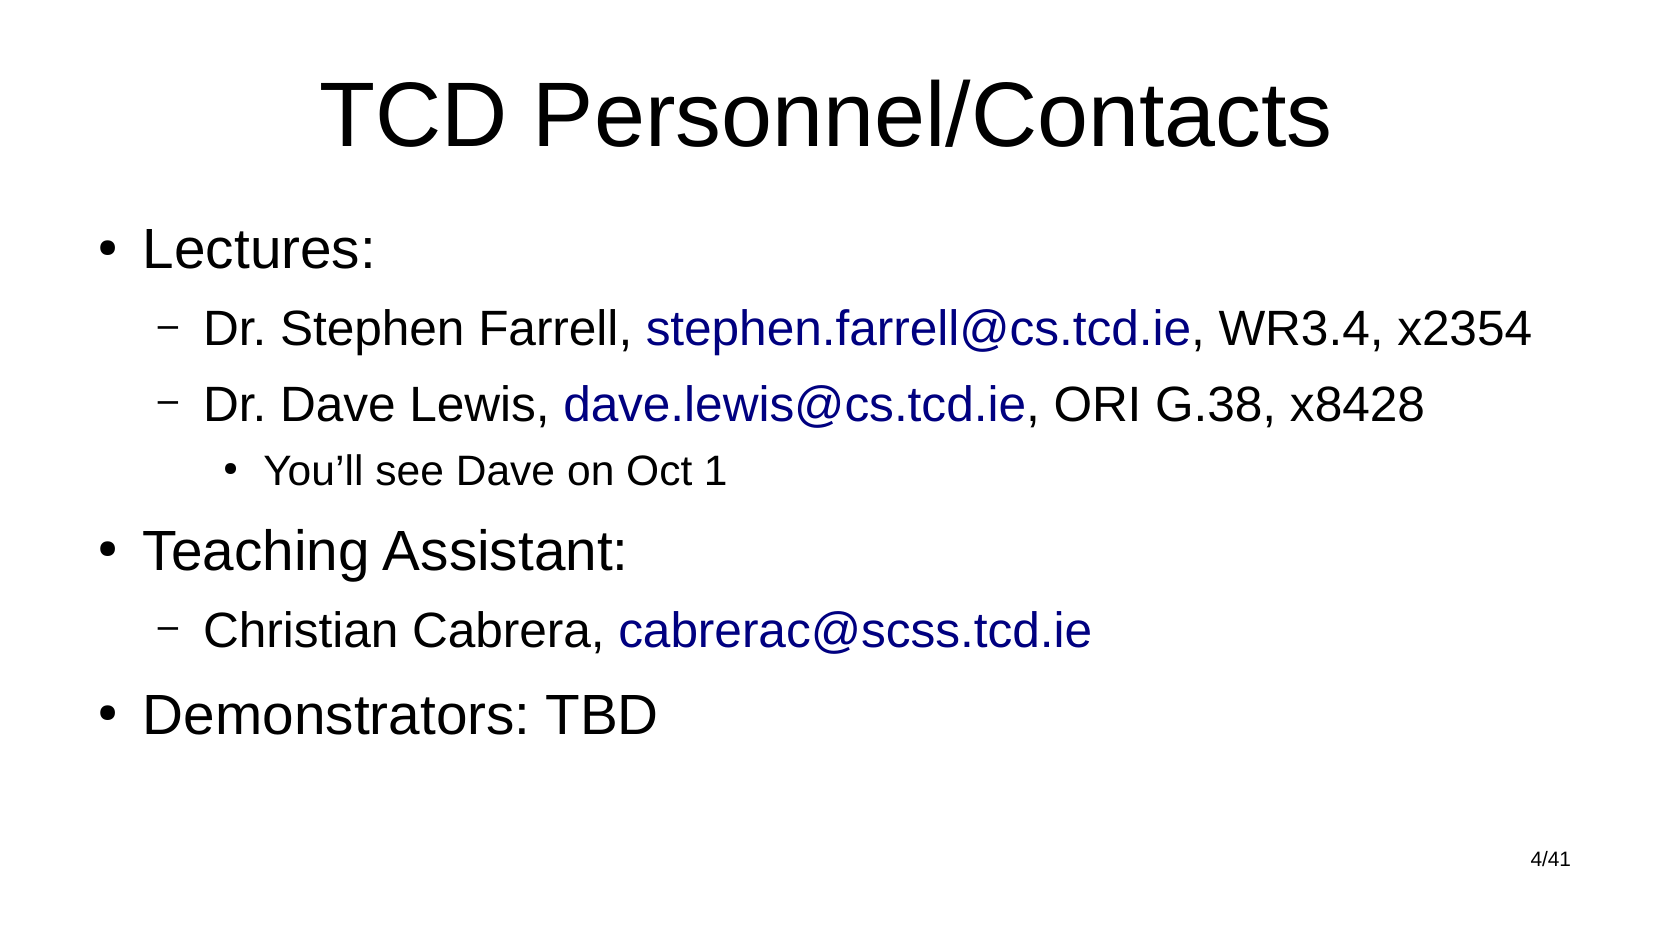

# TCD Personnel/Contacts
Lectures:
Dr. Stephen Farrell, stephen.farrell@cs.tcd.ie, WR3.4, x2354
Dr. Dave Lewis, dave.lewis@cs.tcd.ie, ORI G.38, x8428
You’ll see Dave on Oct 1
Teaching Assistant:
Christian Cabrera, cabrerac@scss.tcd.ie
Demonstrators: TBD
4